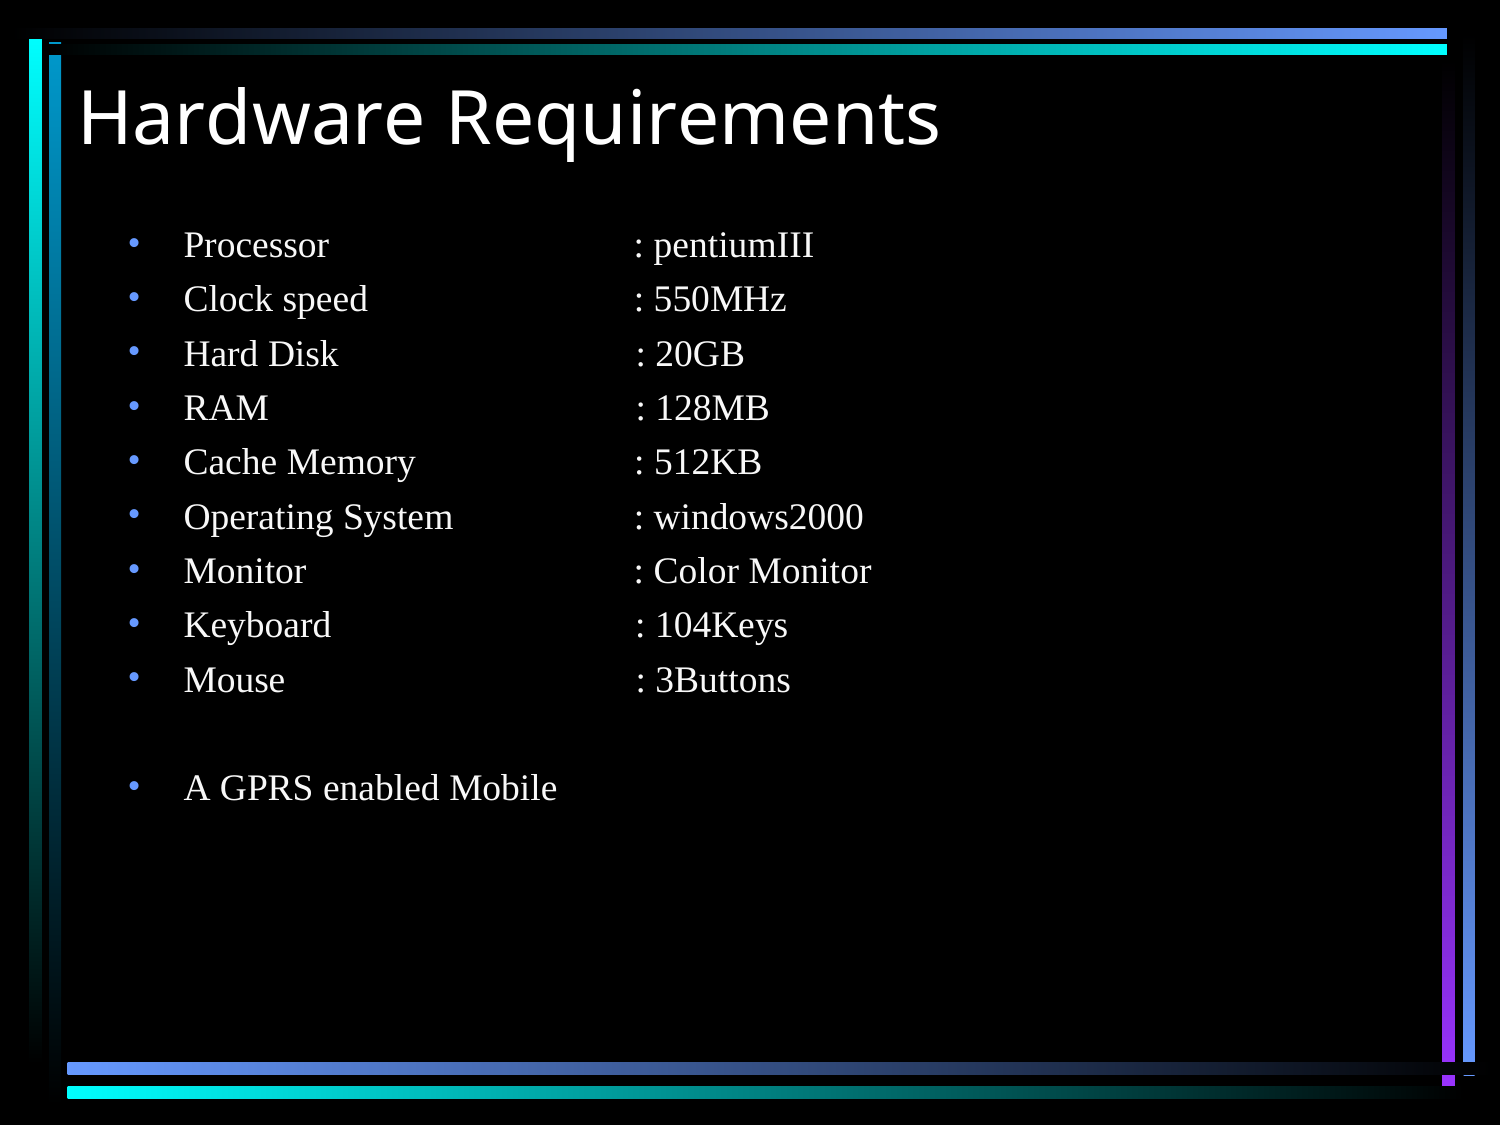

Hardware Requirements
Processor		 : pentiumIII
Clock speed : 550MHz
Hard Disk	 : 20GB
RAM		 : 128MB
Cache Memory : 512KB
Operating System : windows2000
Monitor		 : Color Monitor
Keyboard : 104Keys
Mouse	 : 3Buttons
A GPRS enabled Mobile